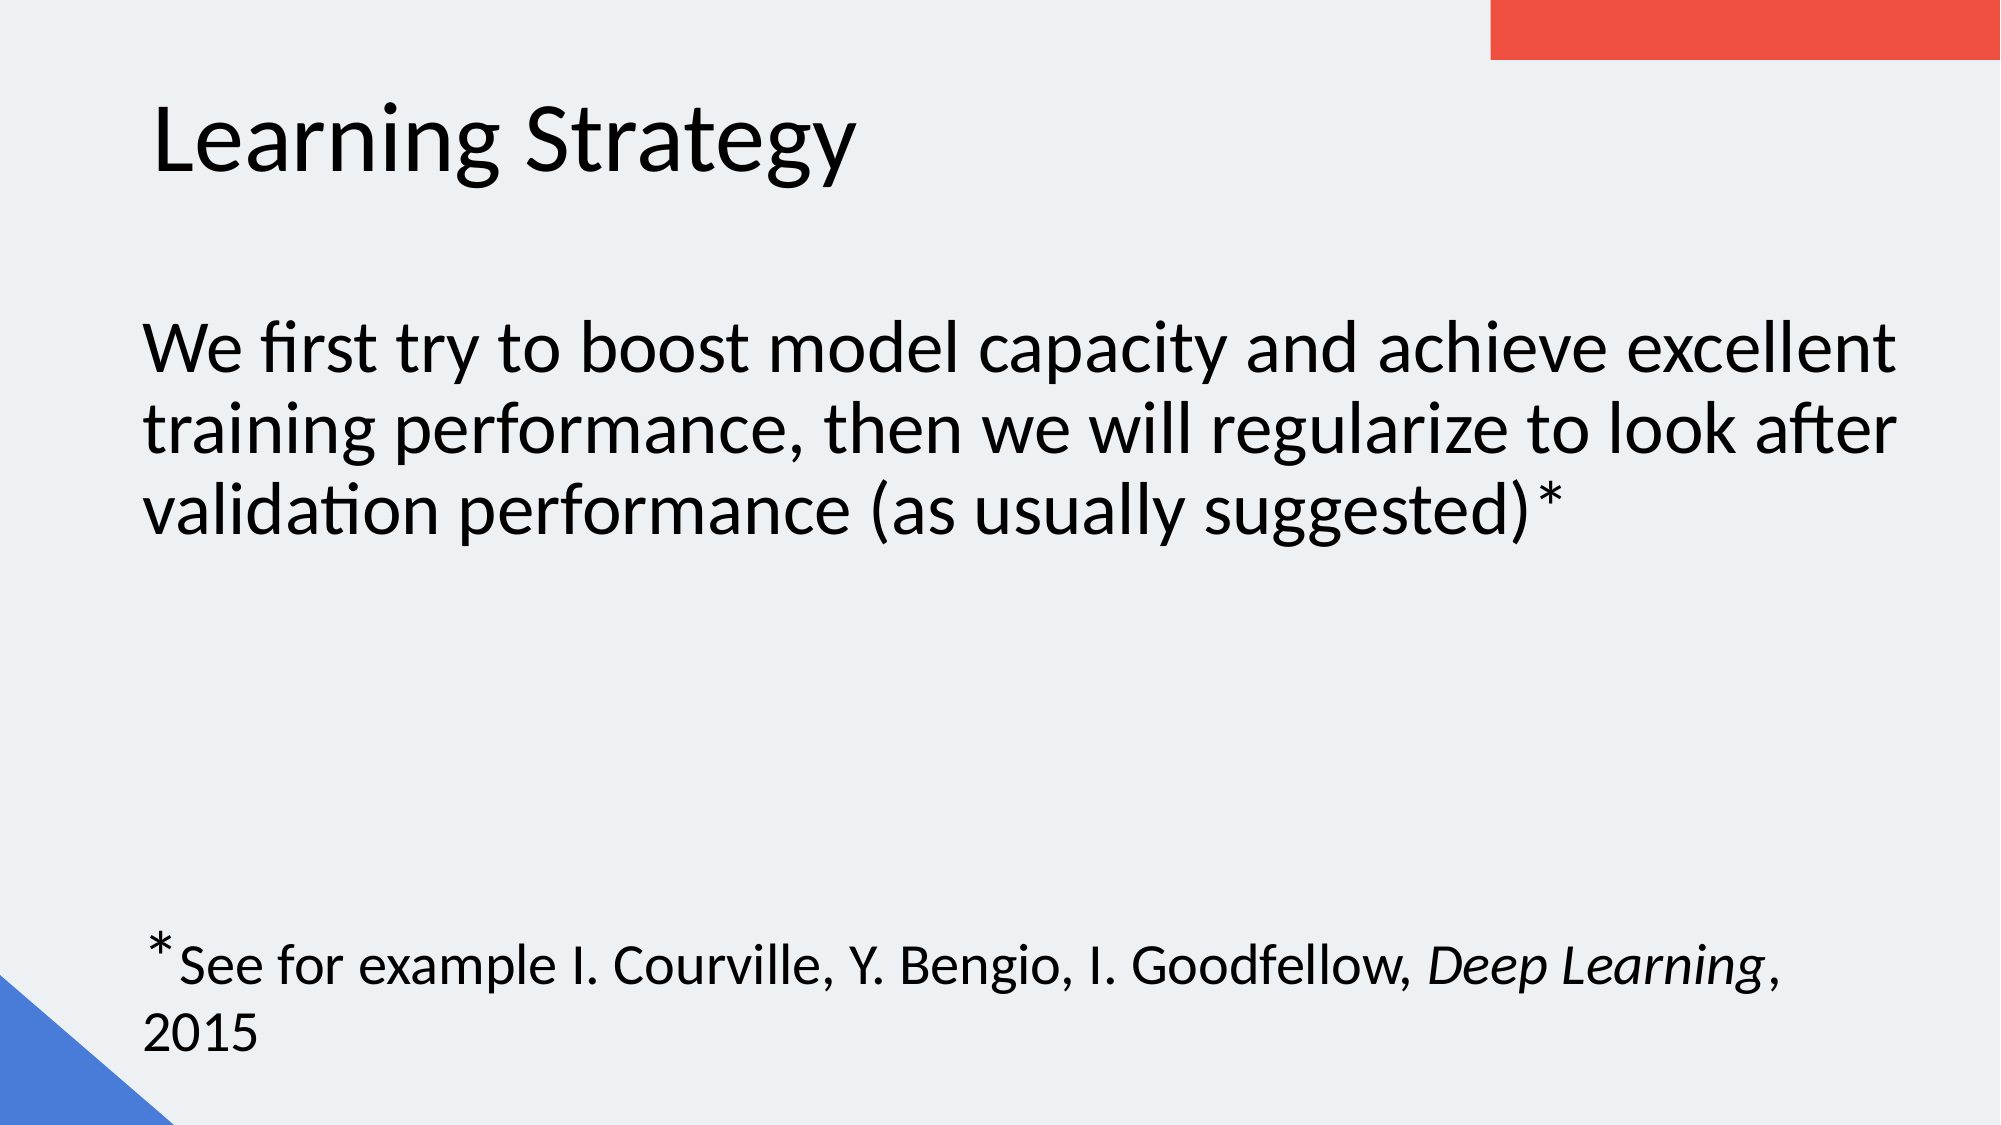

# Learning Strategy
We first try to boost model capacity and achieve excellent training performance, then we will regularize to look after validation performance (as usually suggested)*
*See for example I. Courville, Y. Bengio, I. Goodfellow, Deep Learning, 2015